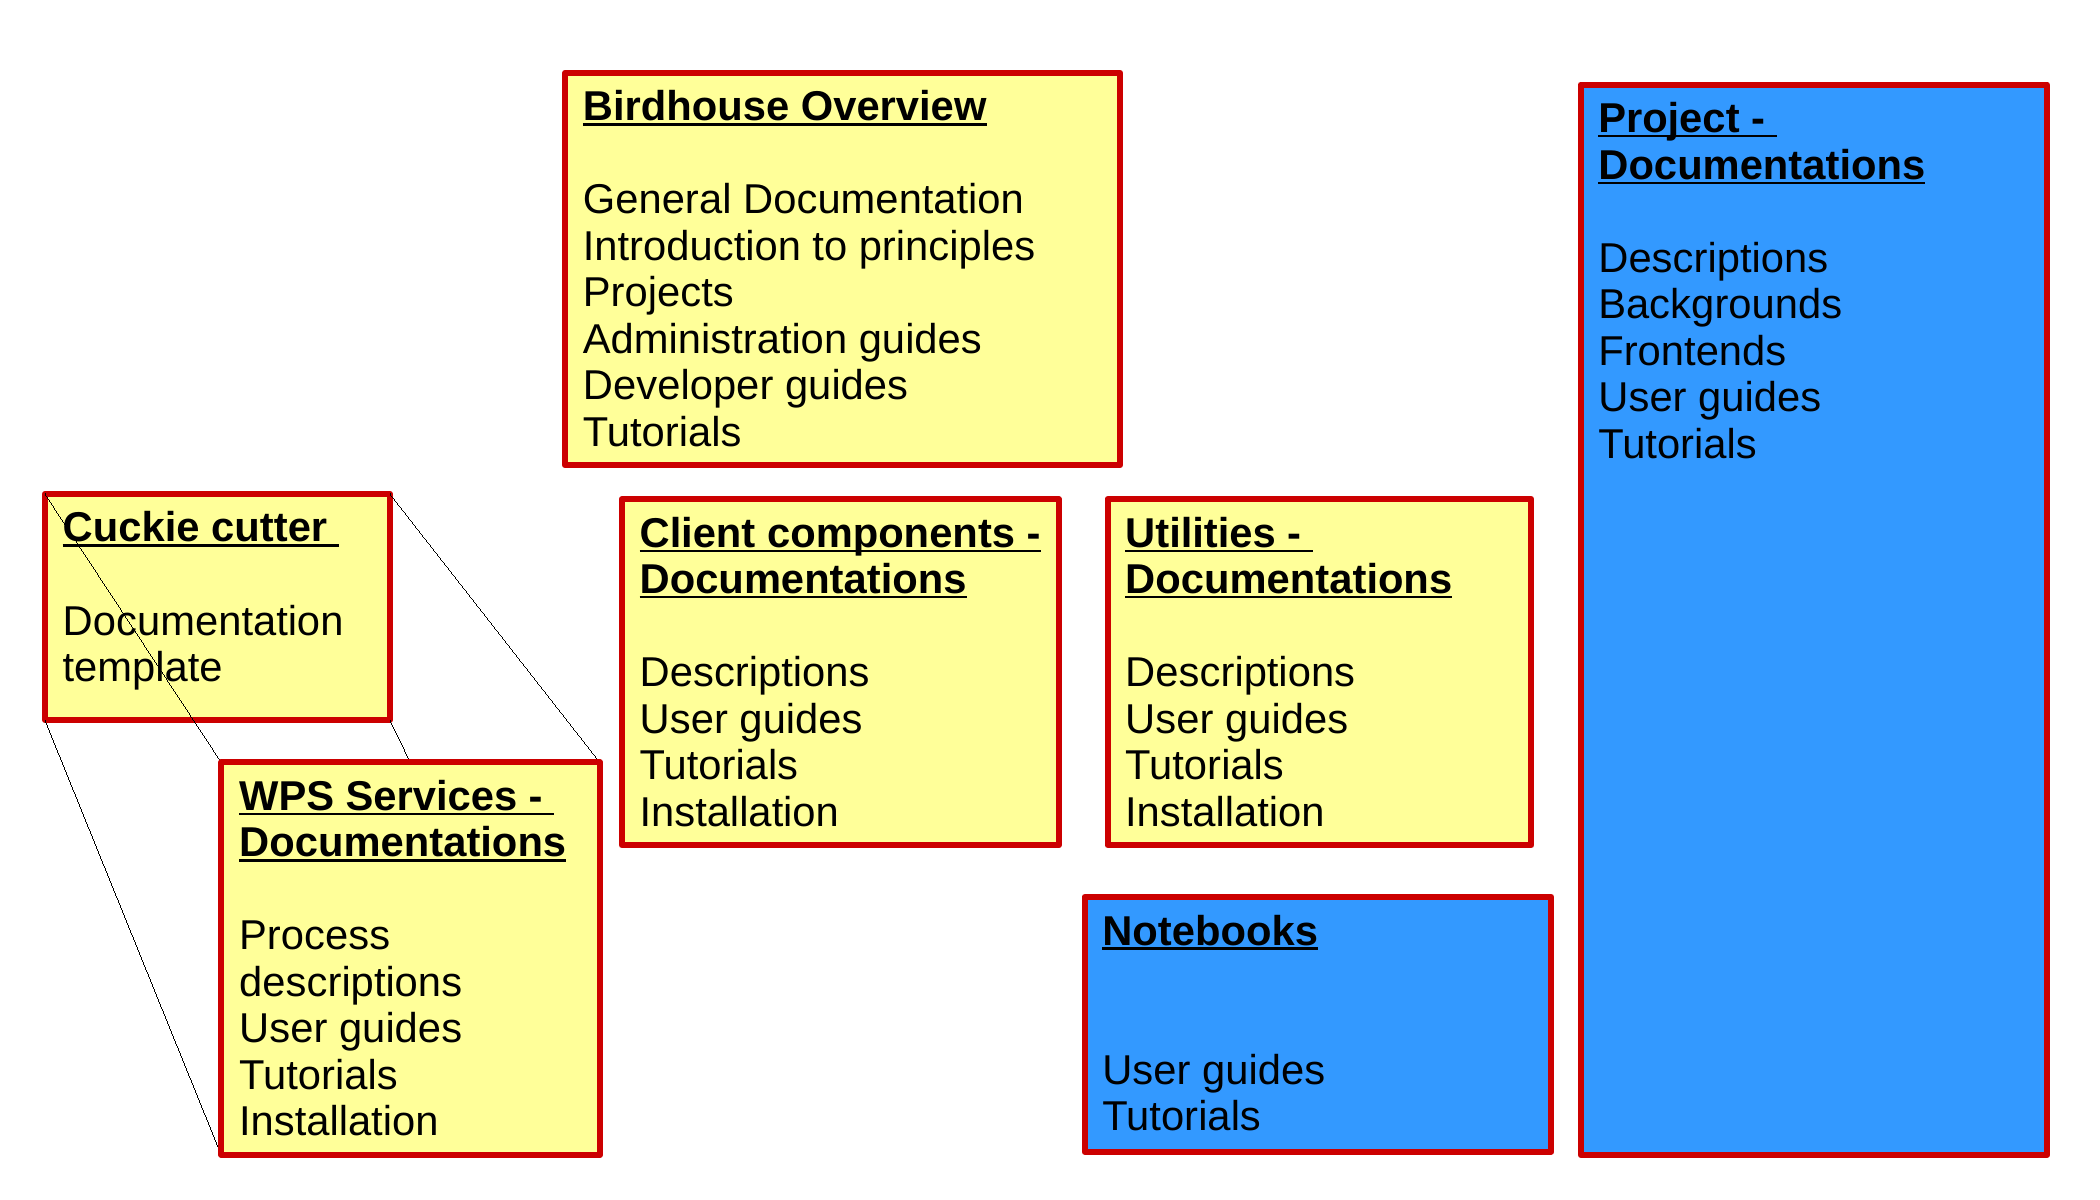

Birdhouse Overview
General Documentation
Introduction to principles
Projects
Administration guides
Developer guides
Tutorials
Project - Documentations
Descriptions
Backgrounds
Frontends
User guides
Tutorials
Cuckie cutter
Documentation template
Client components -
Documentations
Descriptions
User guides
Tutorials
Installation
Utilities -
Documentations
Descriptions
User guides
Tutorials
Installation
WPS Services -
Documentations
Process descriptions
User guides
Tutorials
Installation
Notebooks
User guides
Tutorials